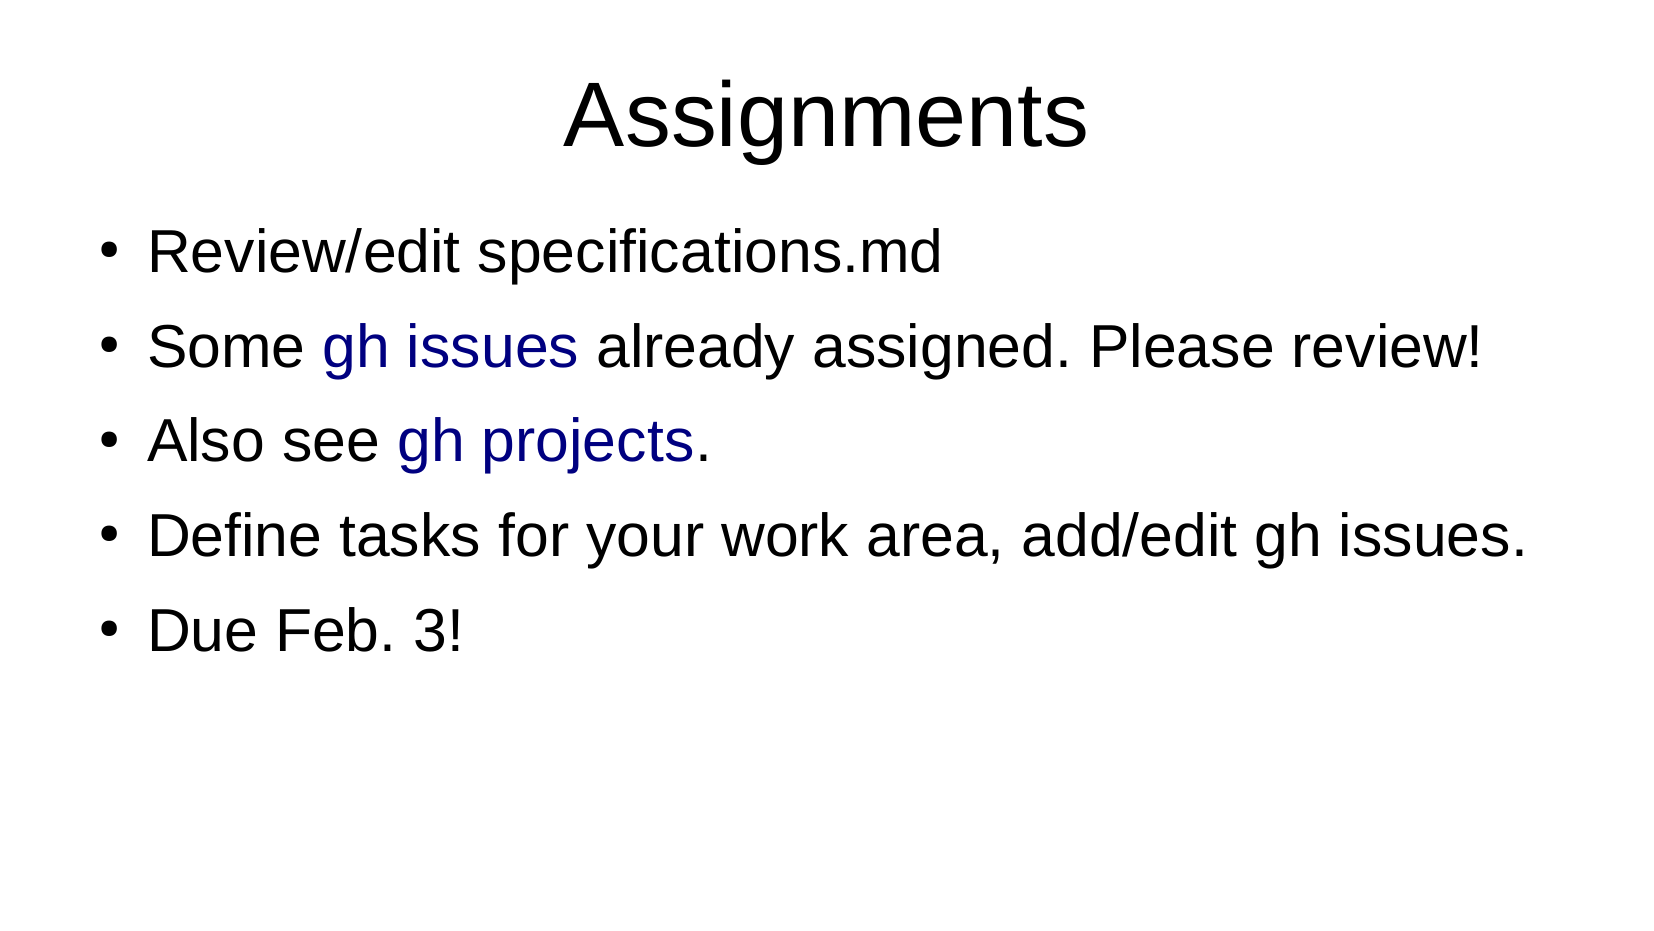

# Assignments
Review/edit specifications.md
Some gh issues already assigned. Please review!
Also see gh projects.
Define tasks for your work area, add/edit gh issues.
Due Feb. 3!